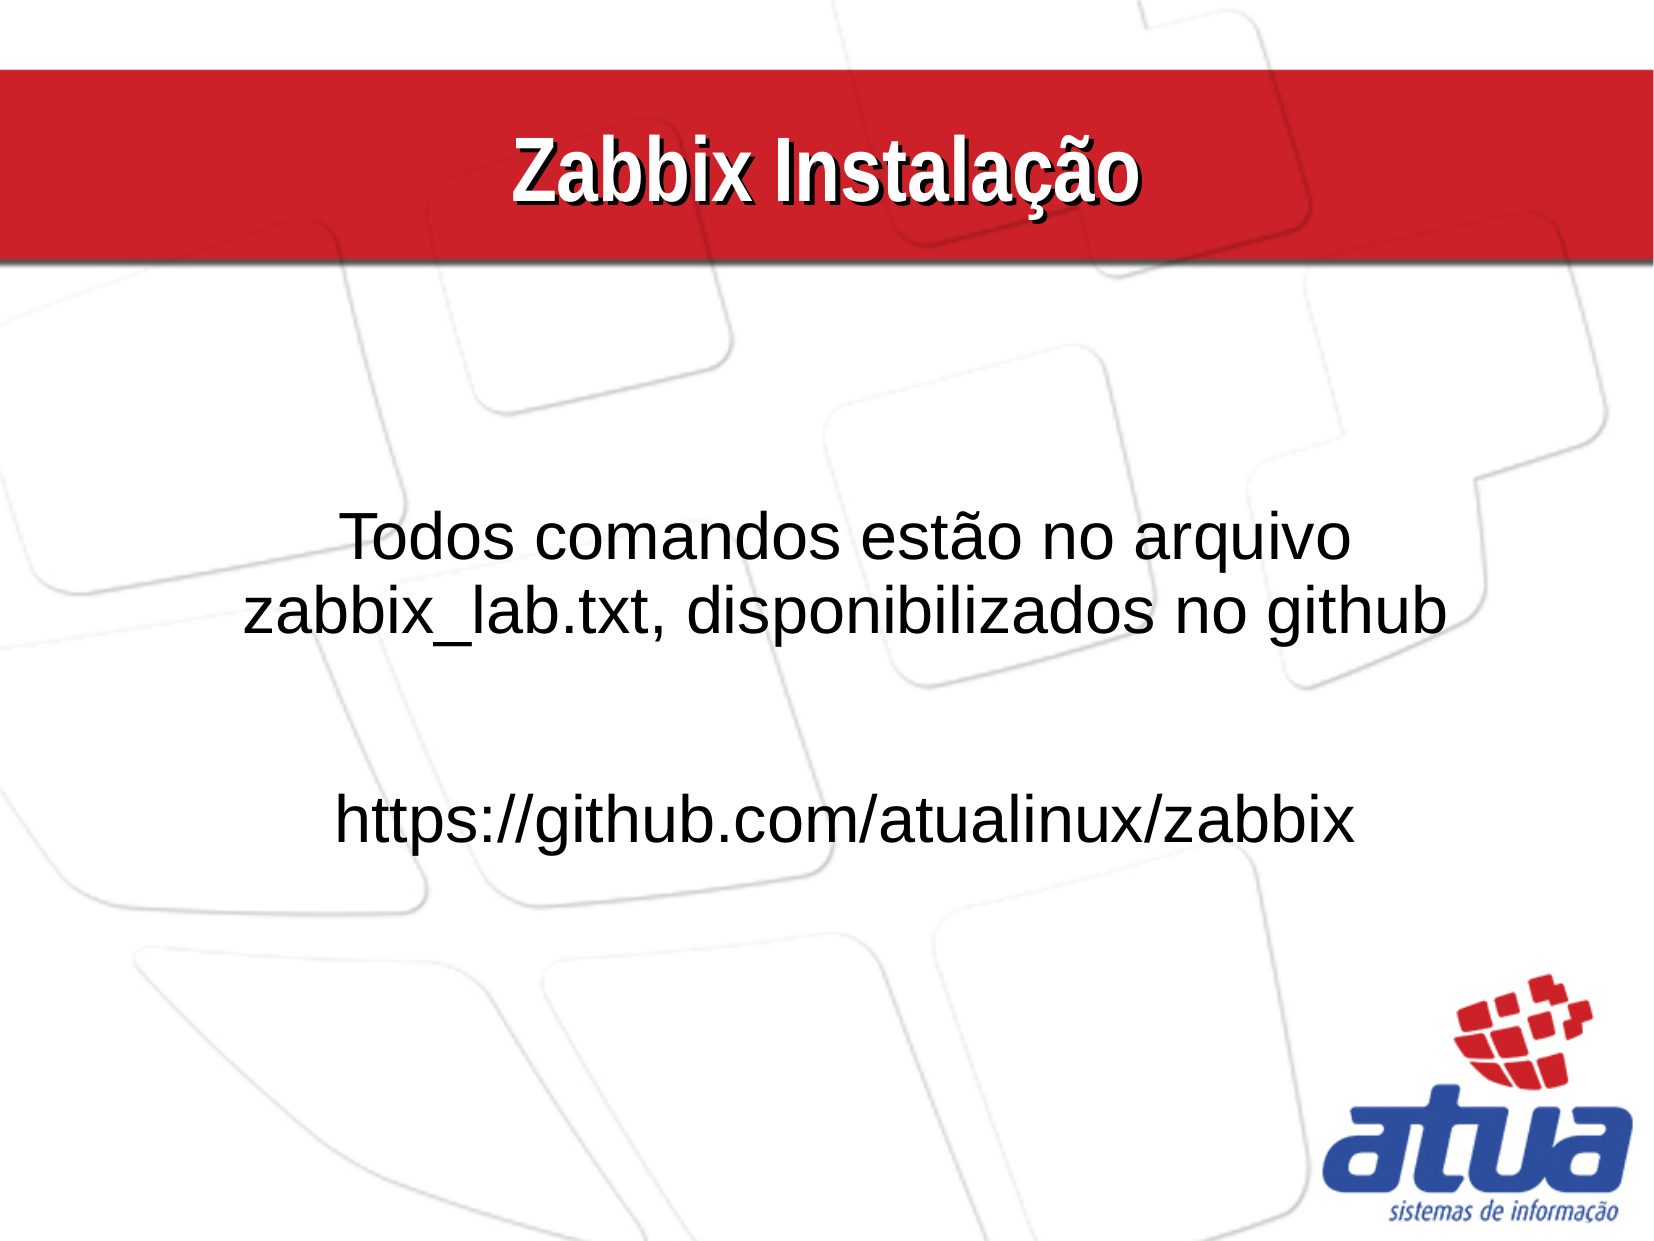

# Zabbix Instalação
Todos comandos estão no arquivo zabbix_lab.txt, disponibilizados no github
https://github.com/atualinux/zabbix